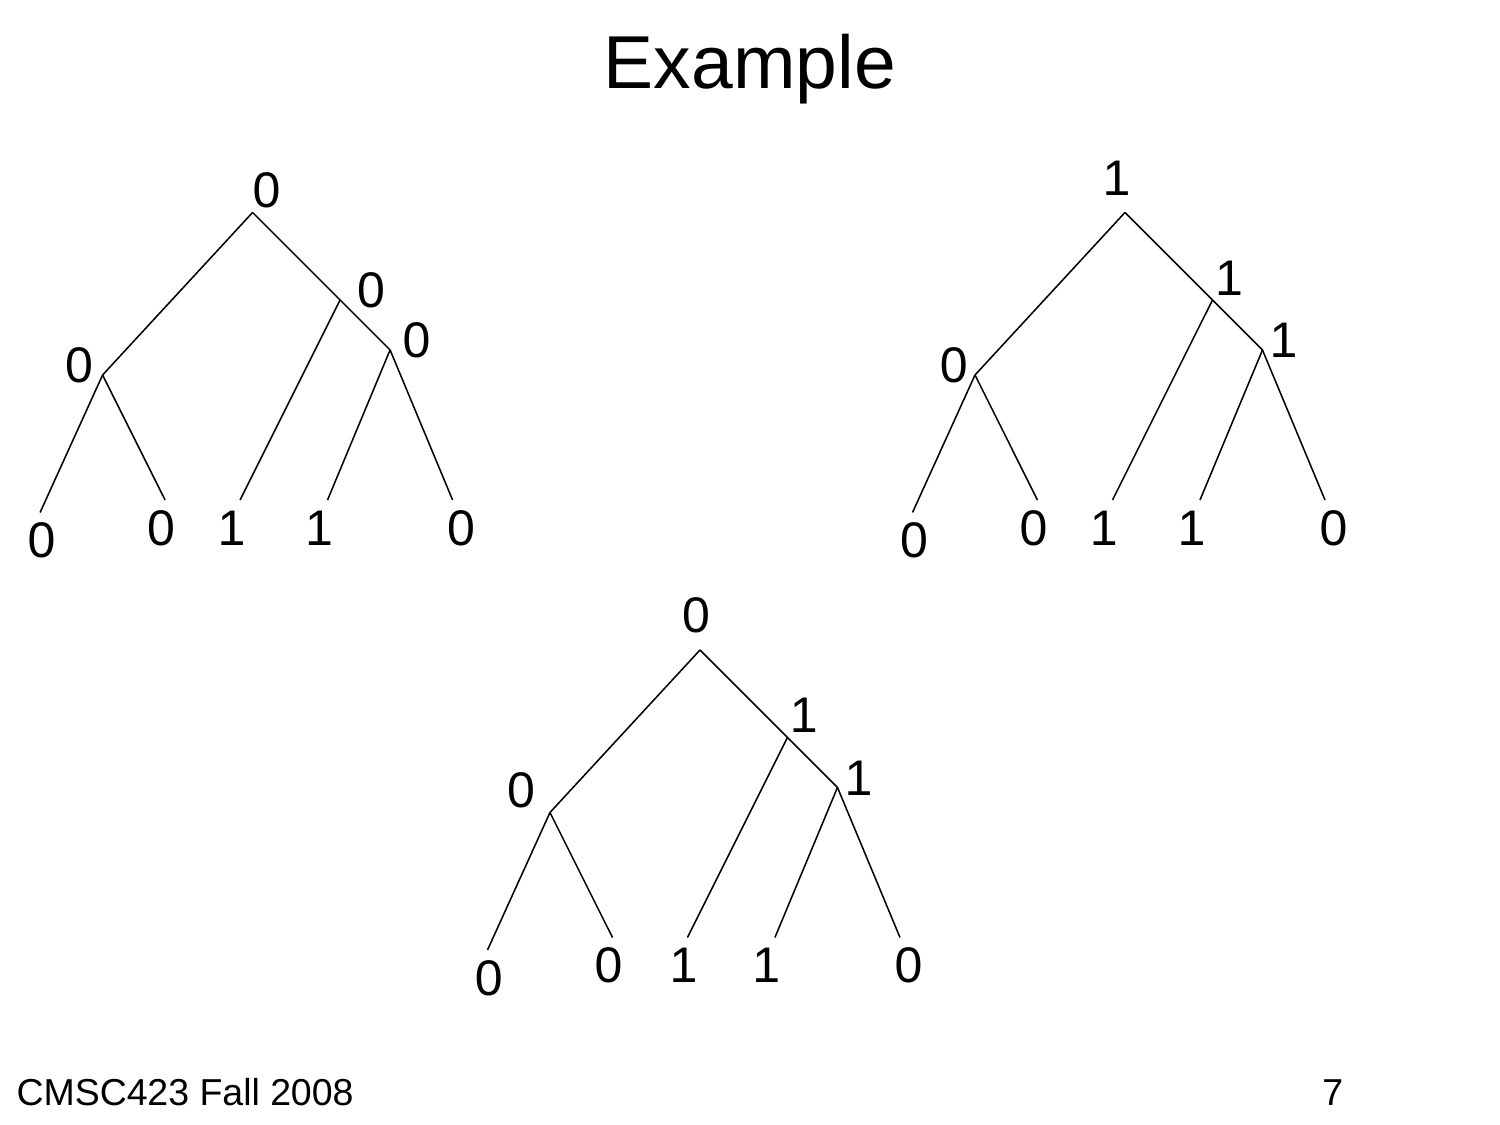

# Example
1
0
1
0
0
1
0
0
0
1
1
0
0
1
1
0
0
0
0
1
1
0
0
1
1
0
0
CMSC423 Fall 2008
7